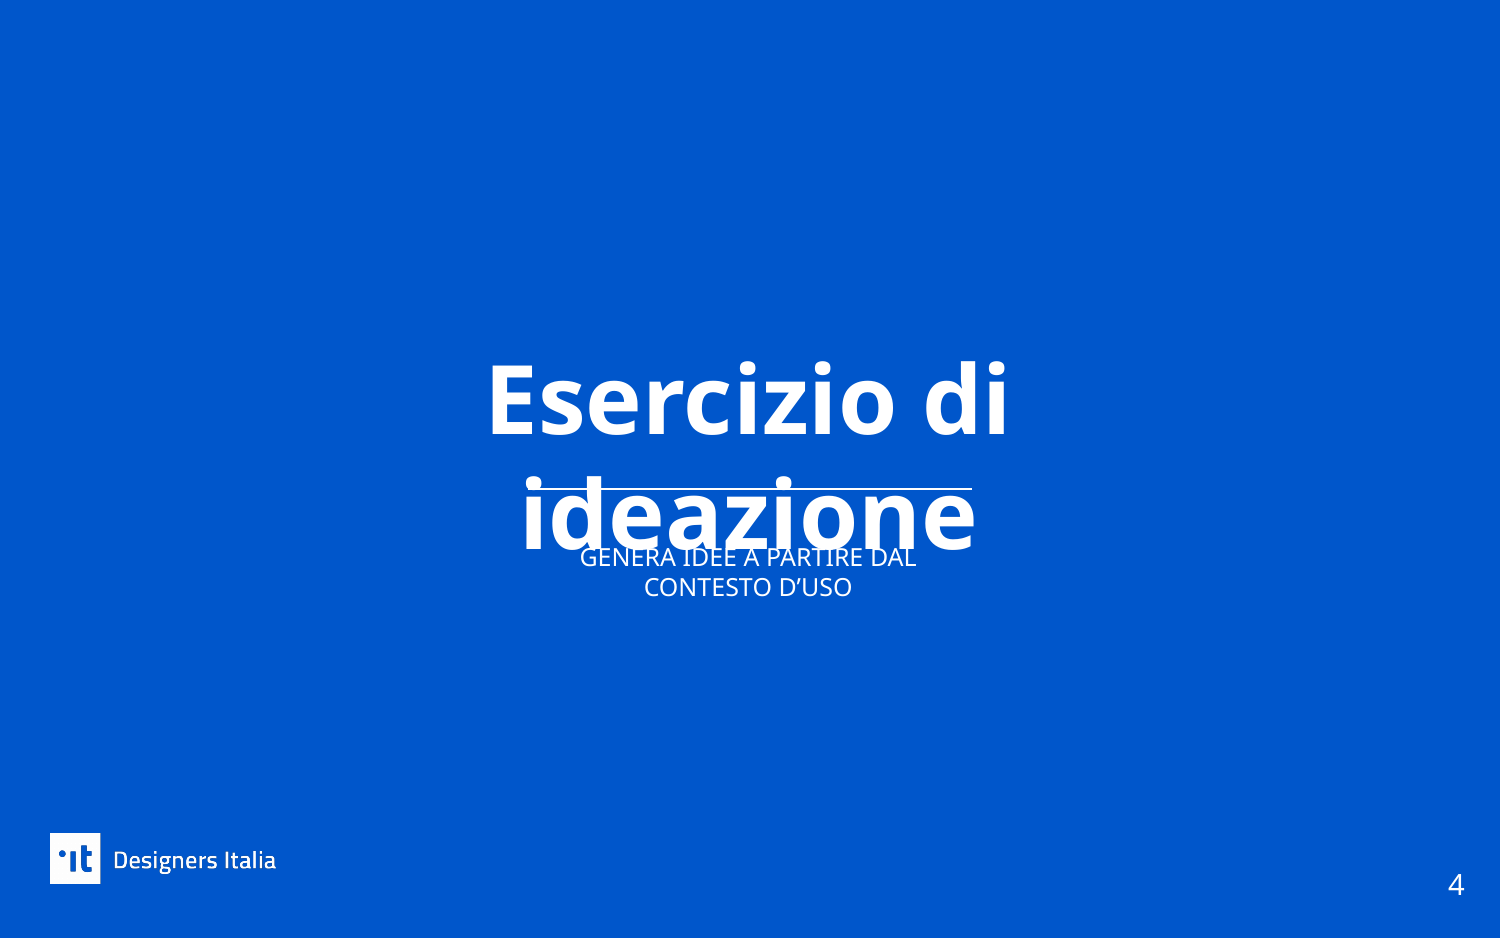

Esercizio di ideazione
GENERA IDEE A PARTIRE DAL CONTESTO D’USO